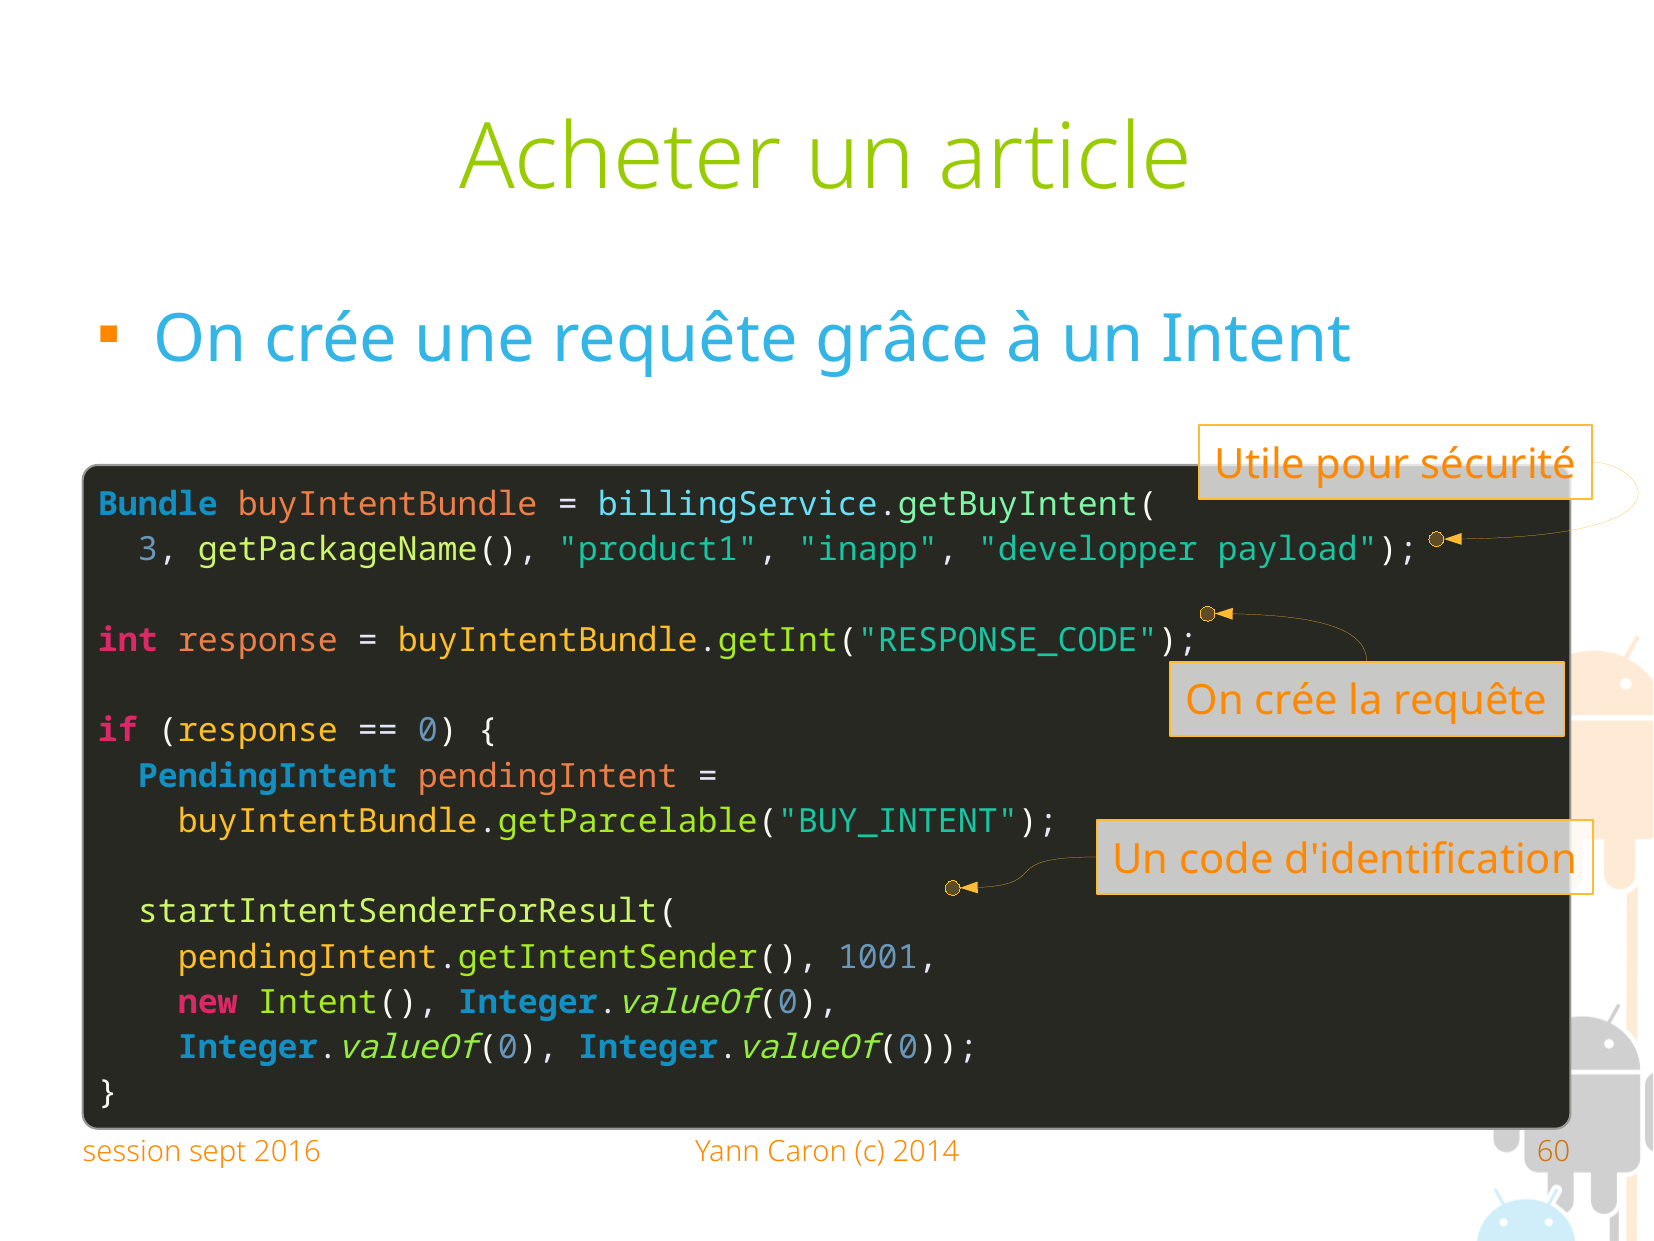

# Acheter un article
On crée une requête grâce à un Intent
Utile pour sécurité
Bundle buyIntentBundle = billingService.getBuyIntent(
 3, getPackageName(), "product1", "inapp", "developper payload");
int response = buyIntentBundle.getInt("RESPONSE_CODE");
if (response == 0) {
 PendingIntent pendingIntent =
 buyIntentBundle.getParcelable("BUY_INTENT");
 startIntentSenderForResult(
 pendingIntent.getIntentSender(), 1001,
 new Intent(), Integer.valueOf(0),
 Integer.valueOf(0), Integer.valueOf(0));
}
On crée la requête
Un code d'identification
session sept 2016
Yann Caron (c) 2014
60